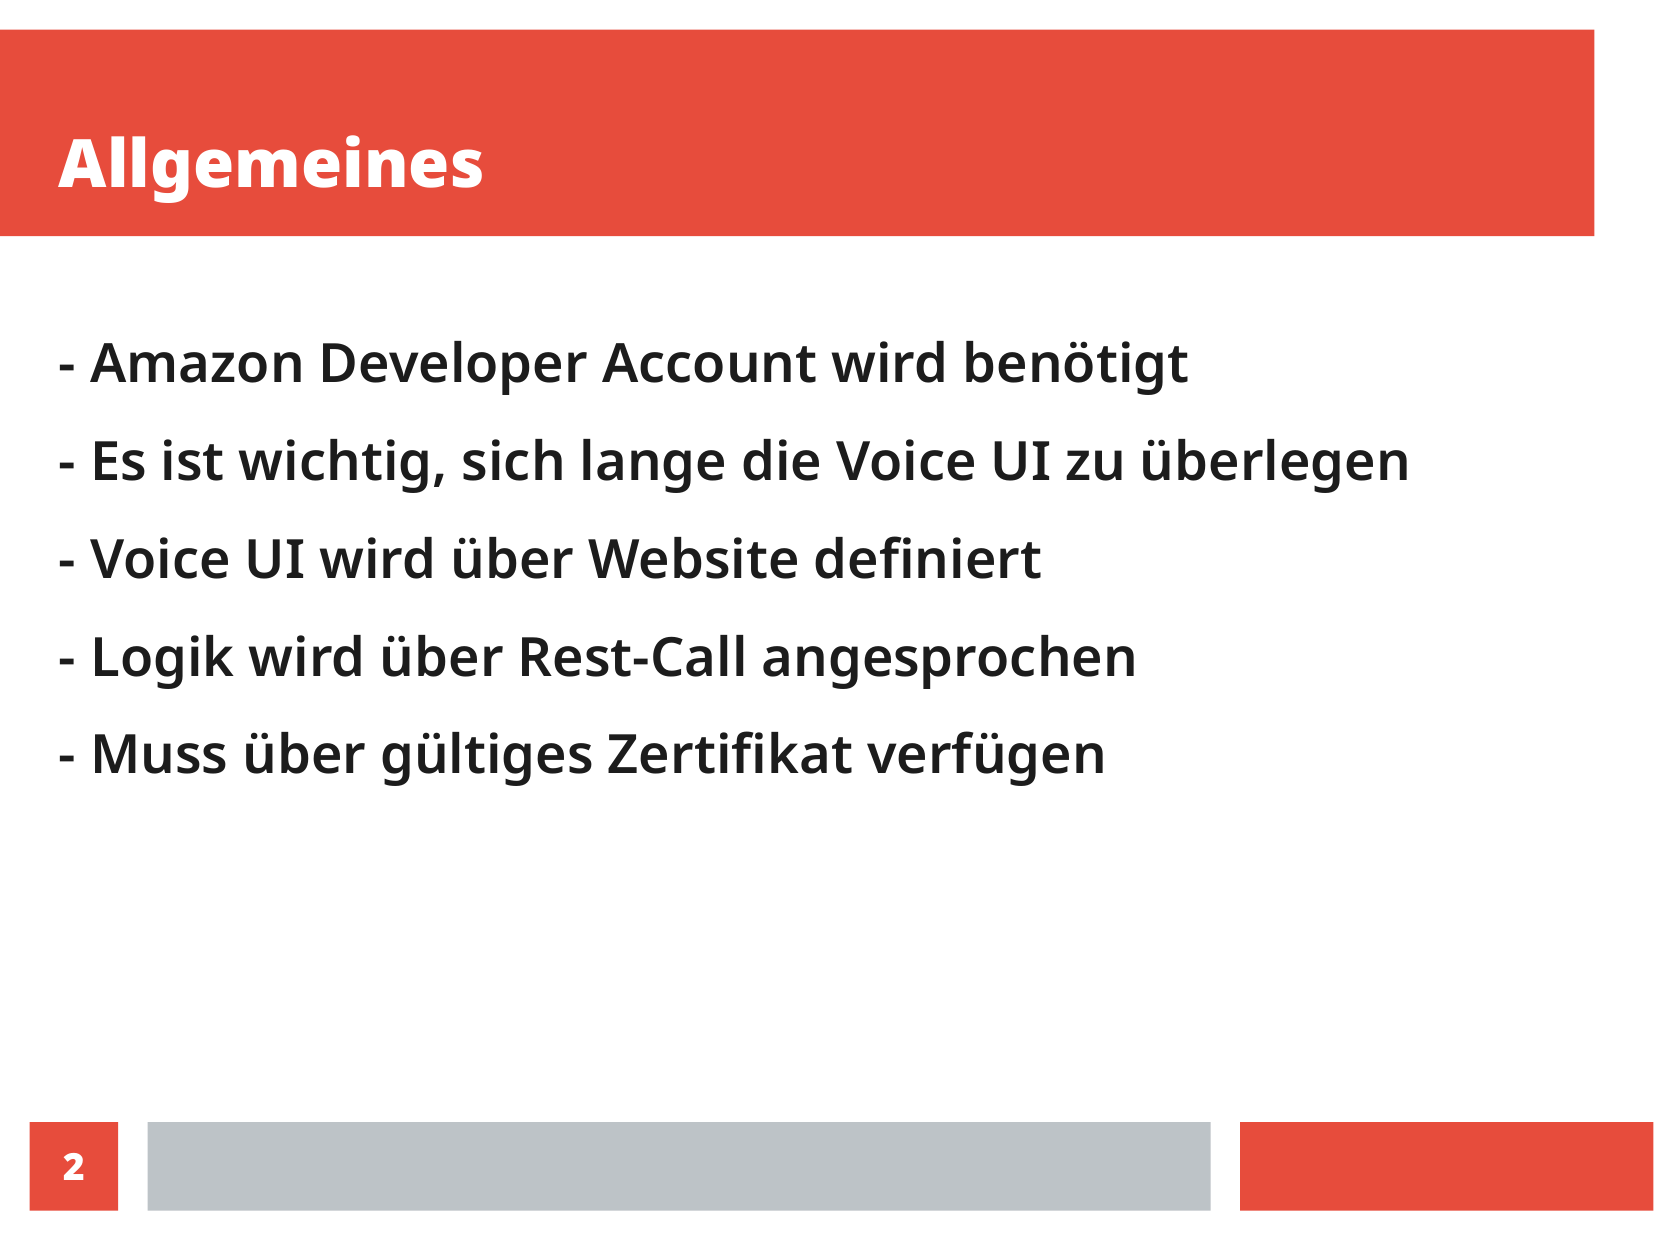

# Allgemeines
- Amazon Developer Account wird benötigt
- Es ist wichtig, sich lange die Voice UI zu überlegen
- Voice UI wird über Website definiert
- Logik wird über Rest-Call angesprochen
- Muss über gültiges Zertifikat verfügen
2